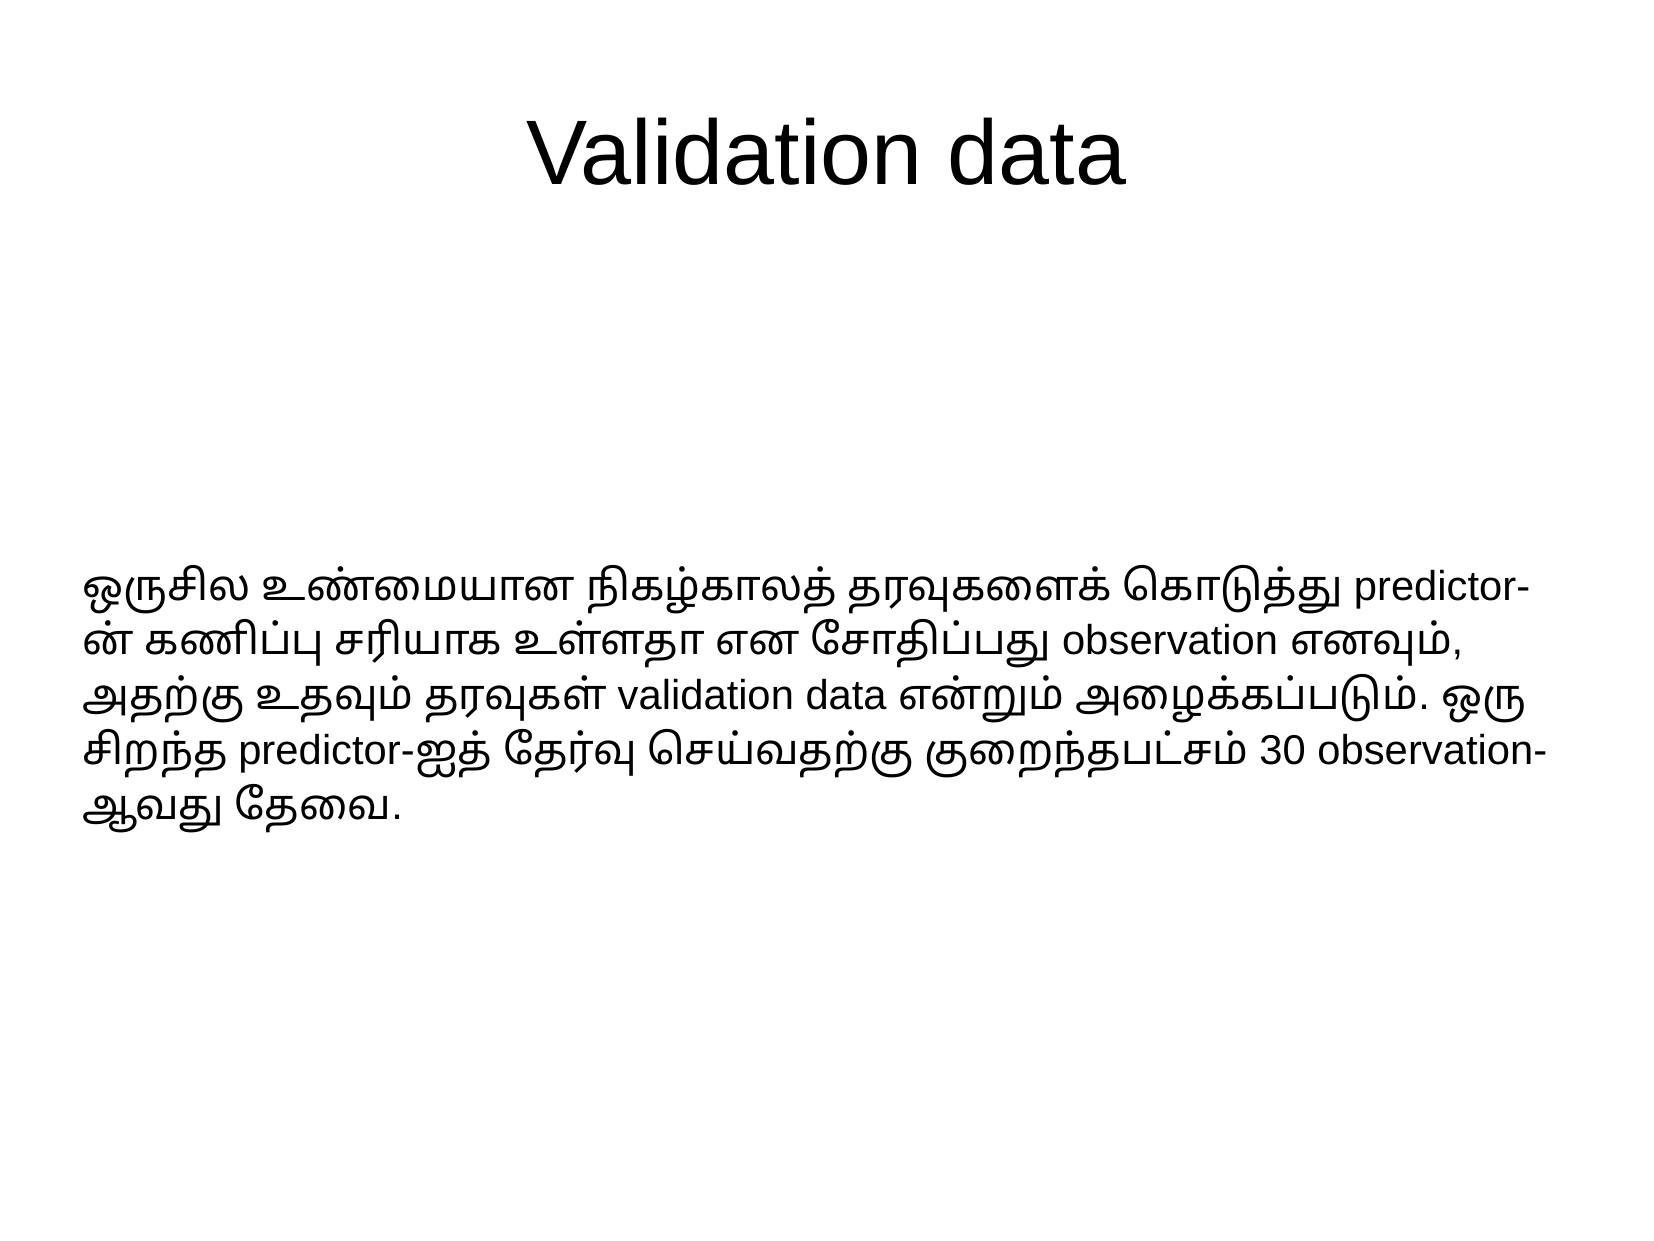

# Validation data
ஒருசில உண்மையான நிகழ்காலத் தரவுகளைக் கொடுத்து predictor-ன் கணிப்பு சரியாக உள்ளதா என சோதிப்பது observation எனவும், அதற்கு உதவும் தரவுகள் validation data என்றும் அழைக்கப்படும். ஒரு சிறந்த predictor-ஐத் தேர்வு செய்வதற்கு குறைந்தபட்சம் 30 observation-ஆவது தேவை.